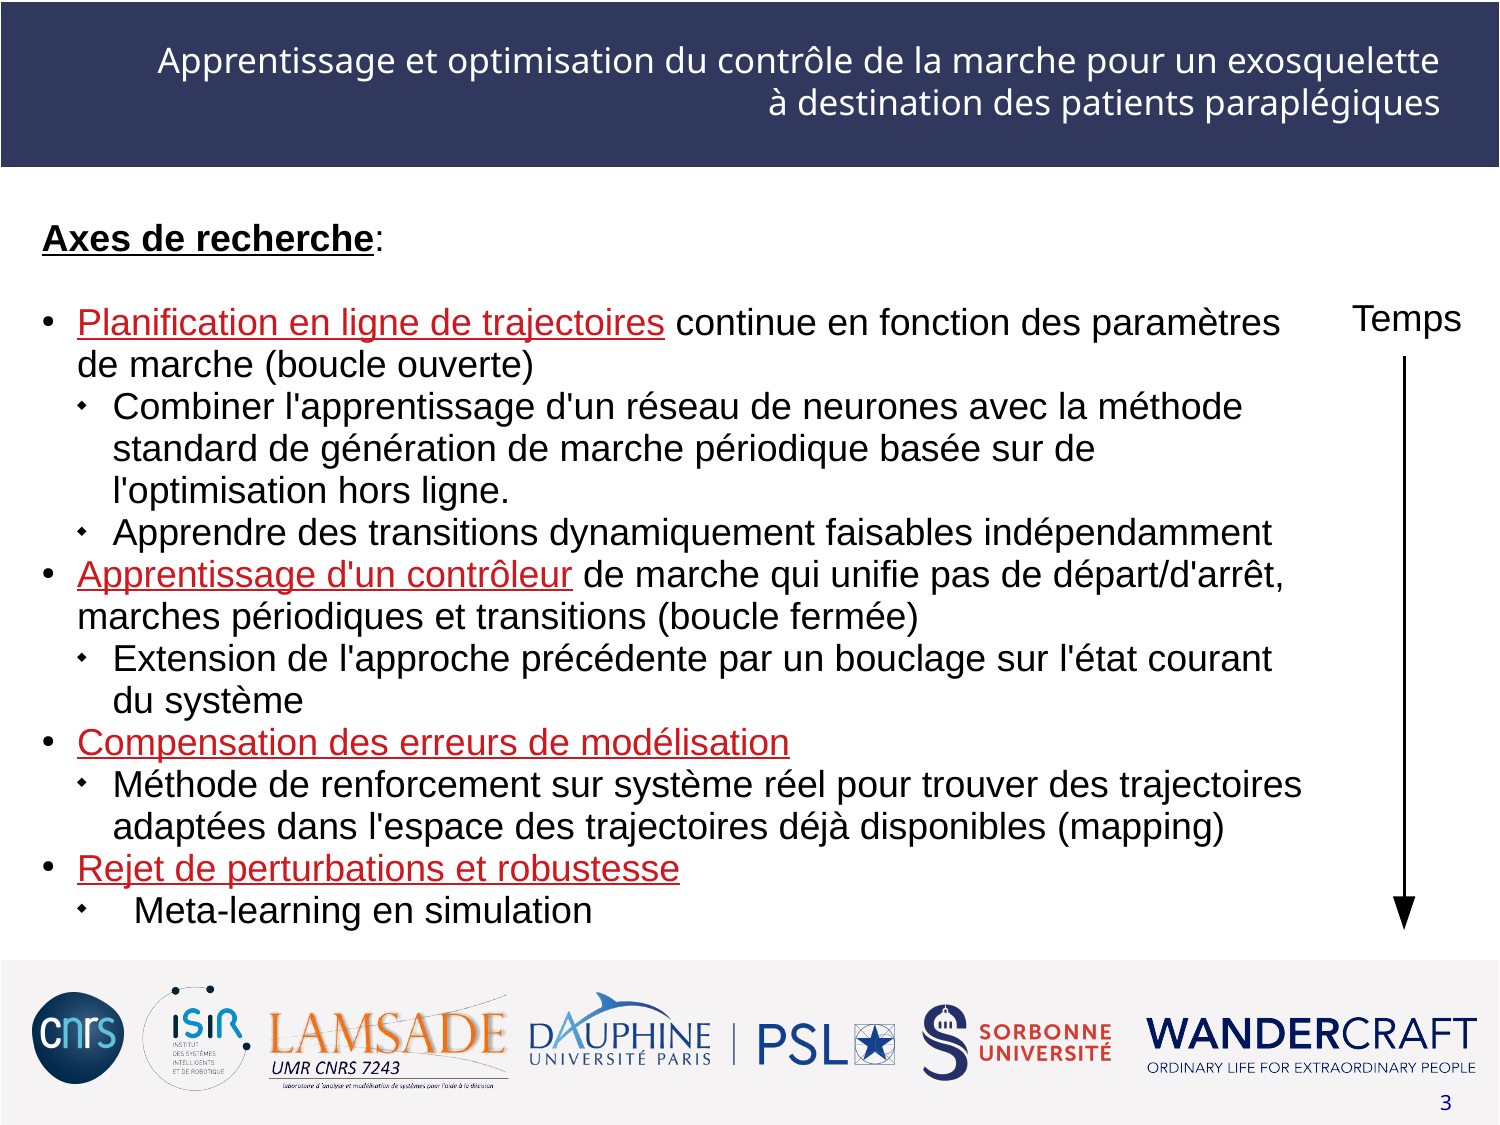

# Apprentissage et optimisation du contrôle de la marche pour un exosquelette à destination des patients paraplégiques
Axes de recherche:
Planification en ligne de trajectoires continue en fonction des paramètres de marche (boucle ouverte)
Combiner l'apprentissage d'un réseau de neurones avec la méthode standard de génération de marche périodique basée sur de l'optimisation hors ligne.
Apprendre des transitions dynamiquement faisables indépendamment
Apprentissage d'un contrôleur de marche qui unifie pas de départ/d'arrêt, marches périodiques et transitions (boucle fermée)
Extension de l'approche précédente par un bouclage sur l'état courant du système
Compensation des erreurs de modélisation
Méthode de renforcement sur système réel pour trouver des trajectoires adaptées dans l'espace des trajectoires déjà disponibles (mapping)
Rejet de perturbations et robustesse
 Meta-learning en simulation
Temps